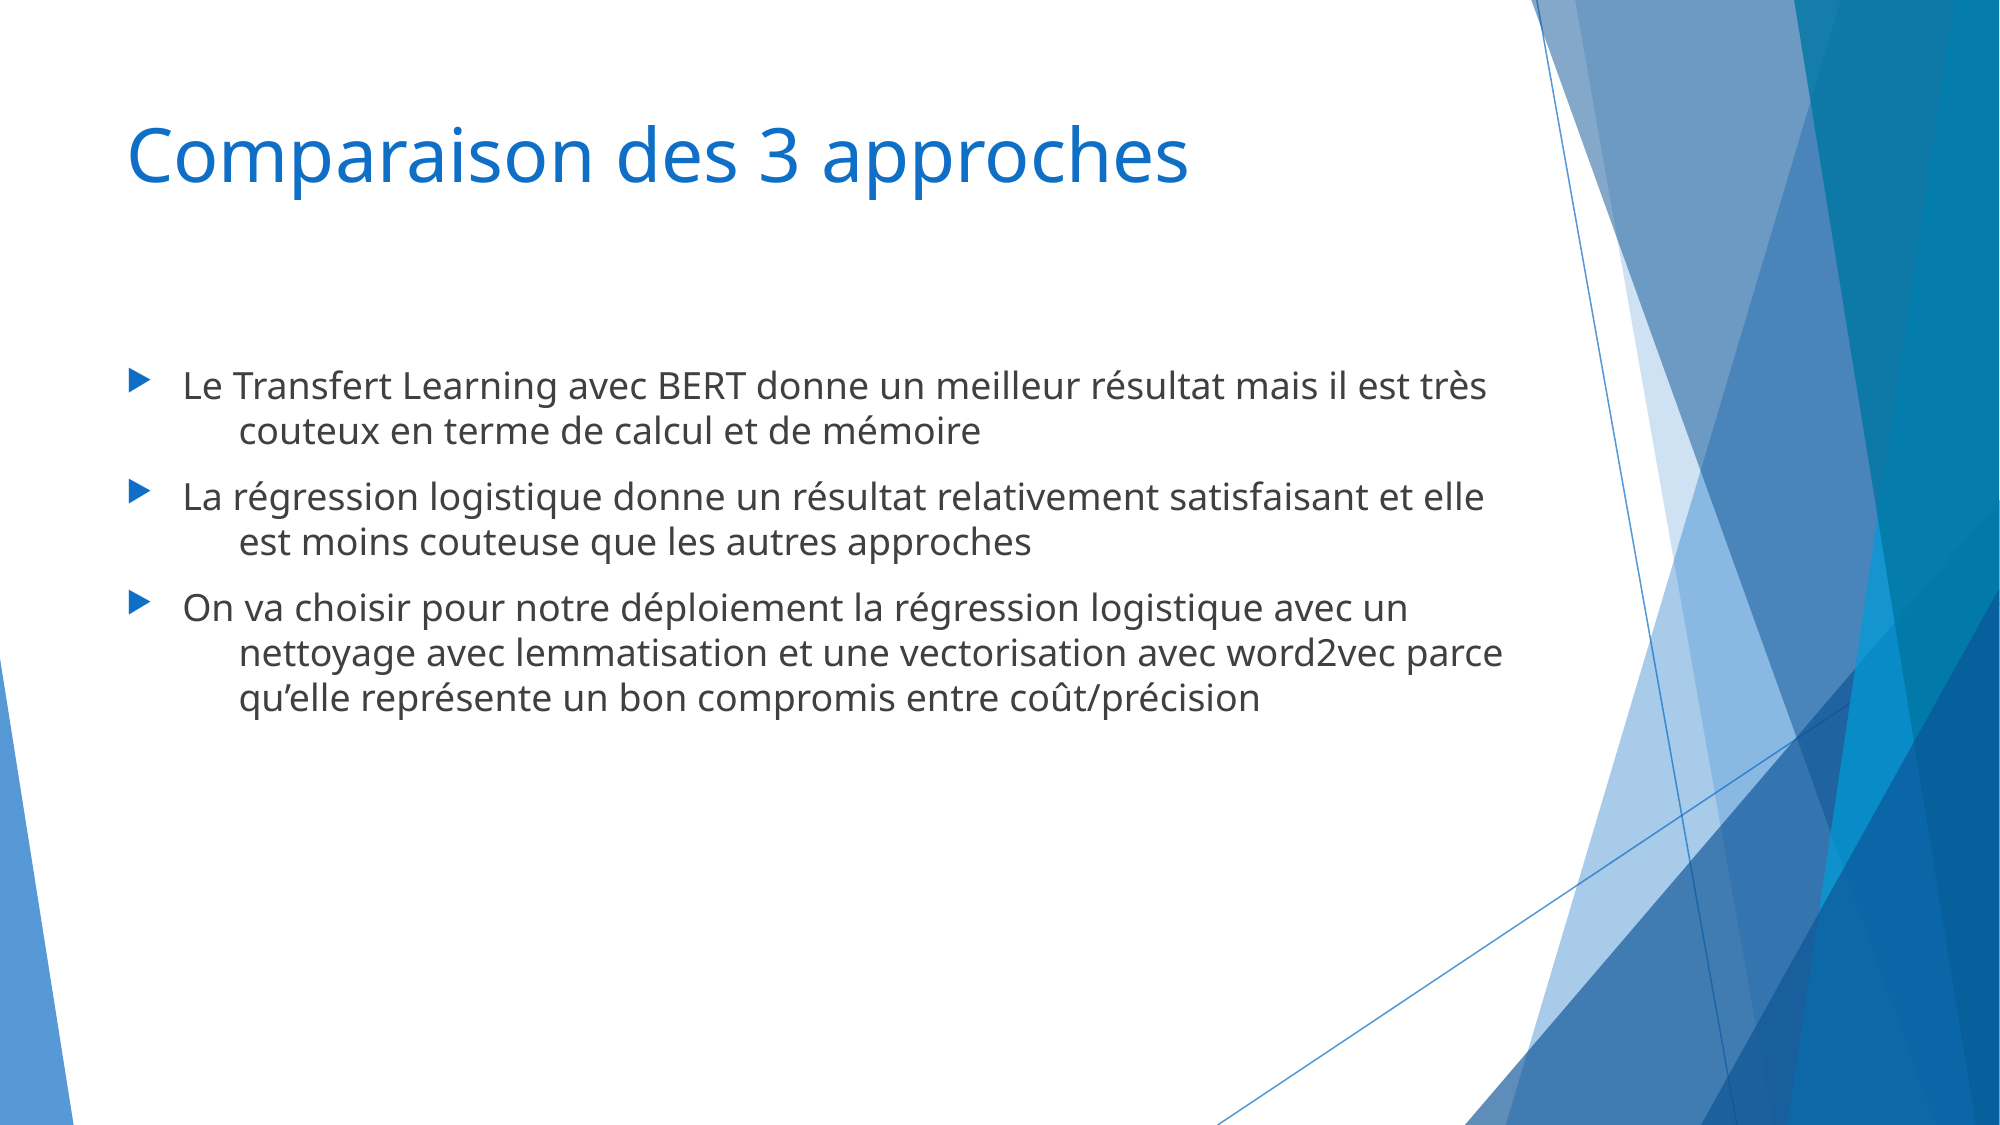

# Comparaison des 3 approches
Le Transfert Learning avec BERT donne un meilleur résultat mais il est très couteux en terme de calcul et de mémoire
La régression logistique donne un résultat relativement satisfaisant et elle est moins couteuse que les autres approches
On va choisir pour notre déploiement la régression logistique avec un nettoyage avec lemmatisation et une vectorisation avec word2vec parce qu’elle représente un bon compromis entre coût/précision